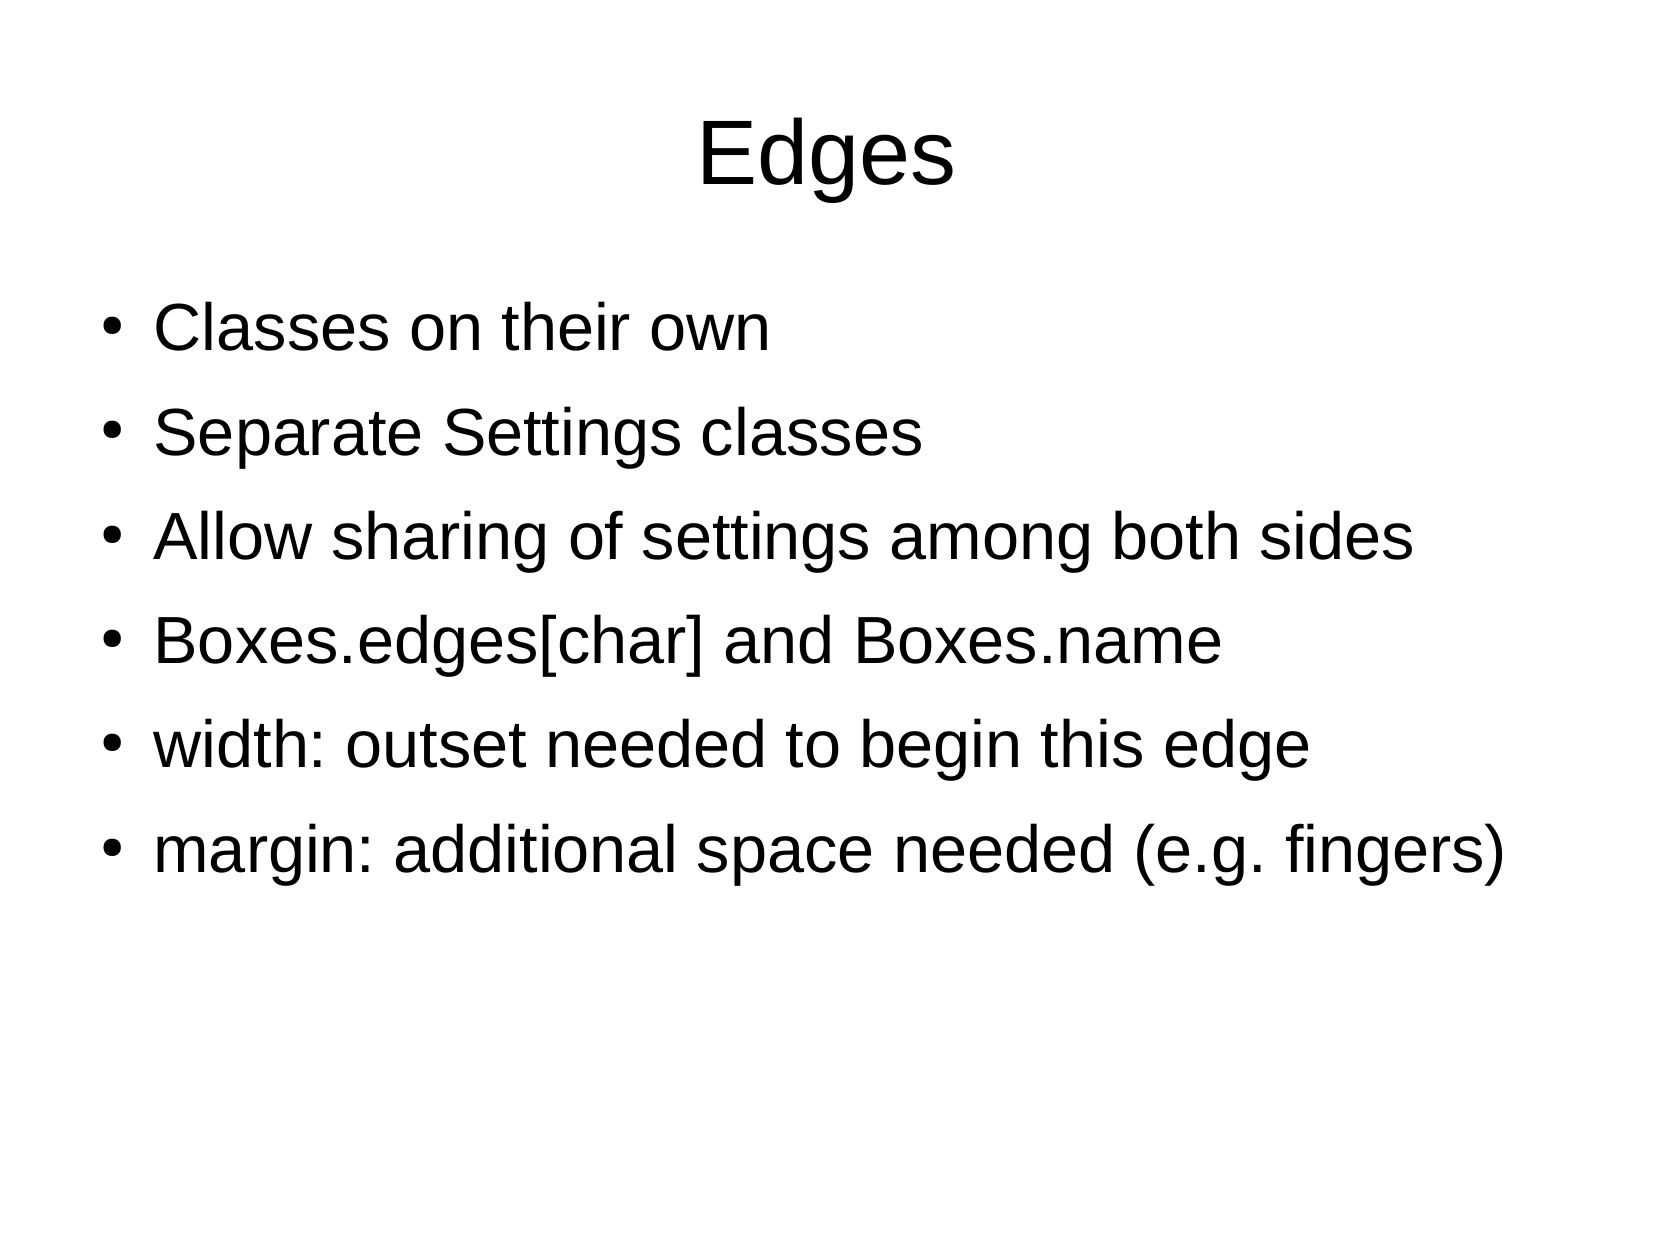

# Edges
Classes on their own
Separate Settings classes
Allow sharing of settings among both sides
Boxes.edges[char] and Boxes.name
width: outset needed to begin this edge
margin: additional space needed (e.g. fingers)